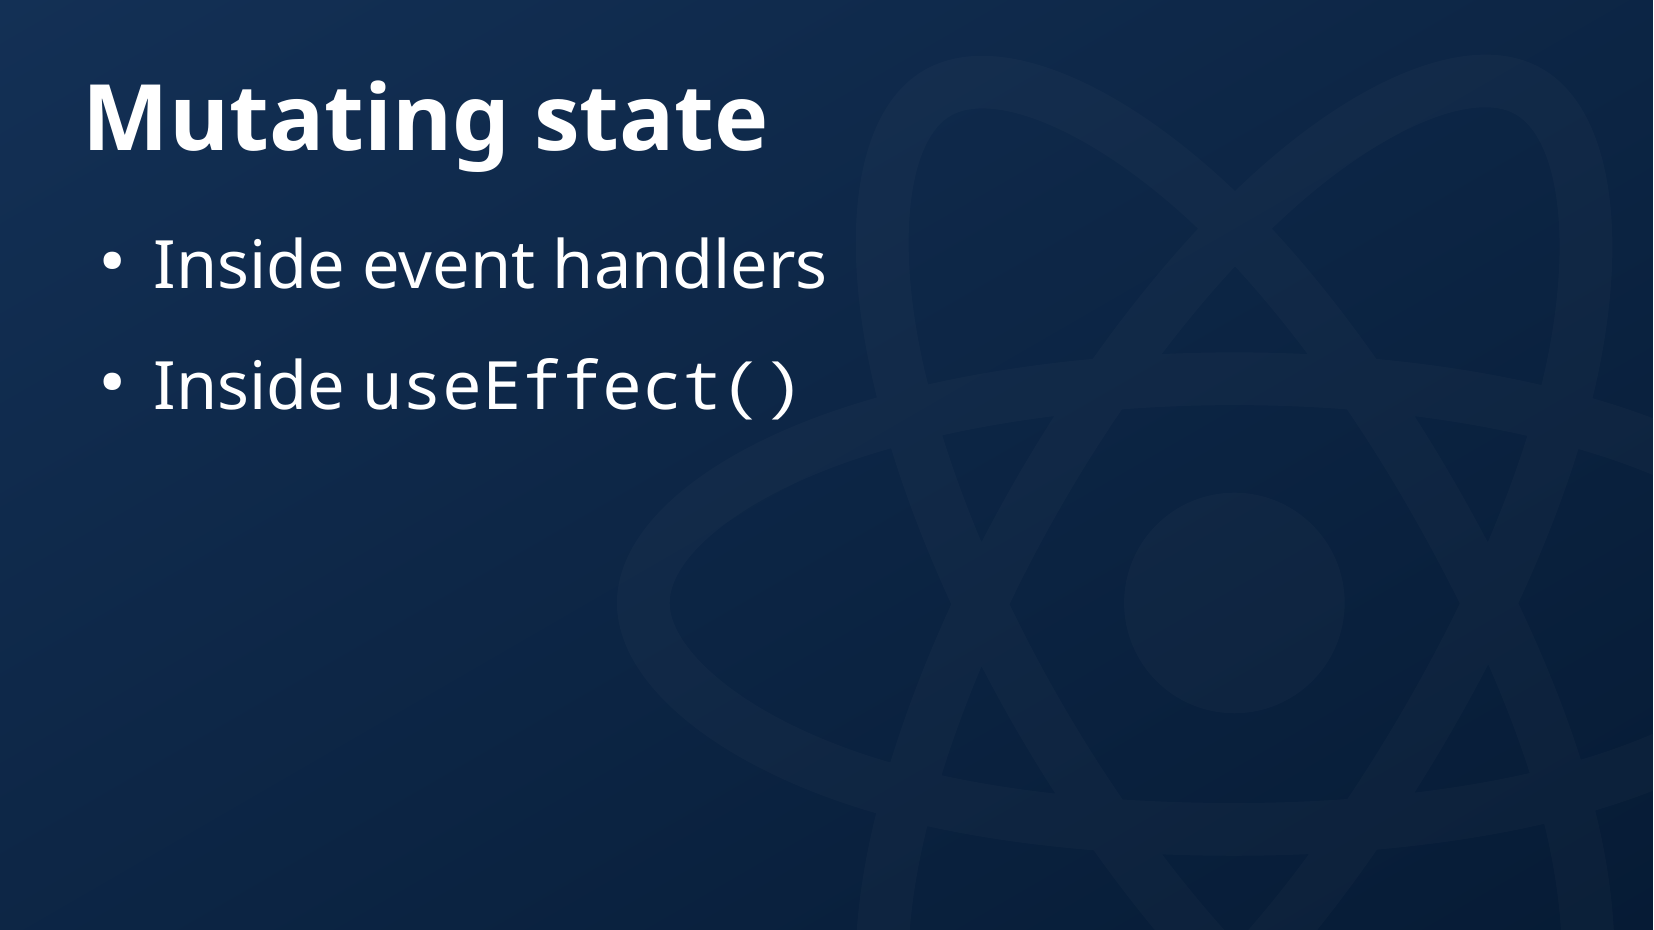

# Mutating state
Inside event handlers
Inside useEffect()